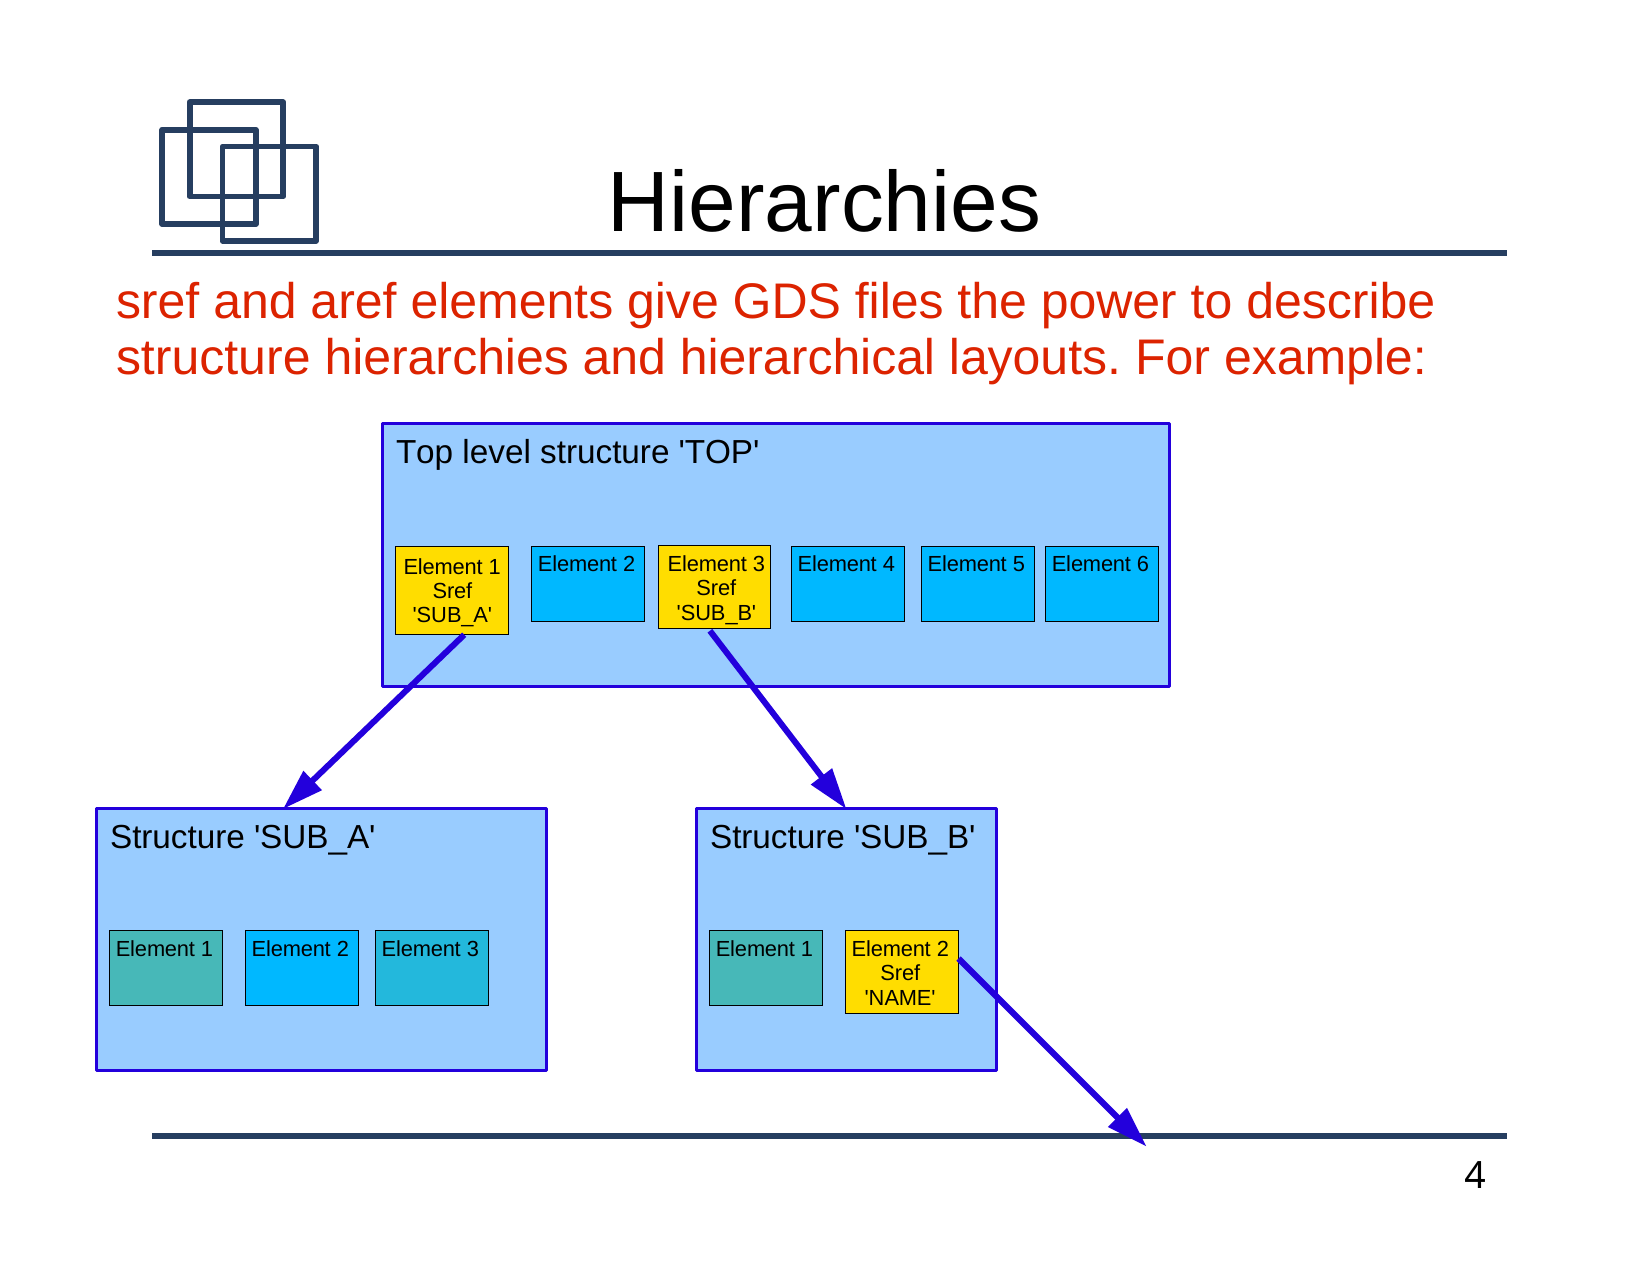

# Hierarchies
sref and aref elements give GDS files the power to describe structure hierarchies and hierarchical layouts. For example:
Top level structure 'TOP'
Element 2
Element 3
Sref
'SUB_B'
Element 4
Element 5
Element 6
Element 1
Sref
'SUB_A'
Structure 'SUB_B'
Element 1
Element 2
Sref
'NAME'
Structure 'SUB_A'
Element 1
Element 2
Element 3